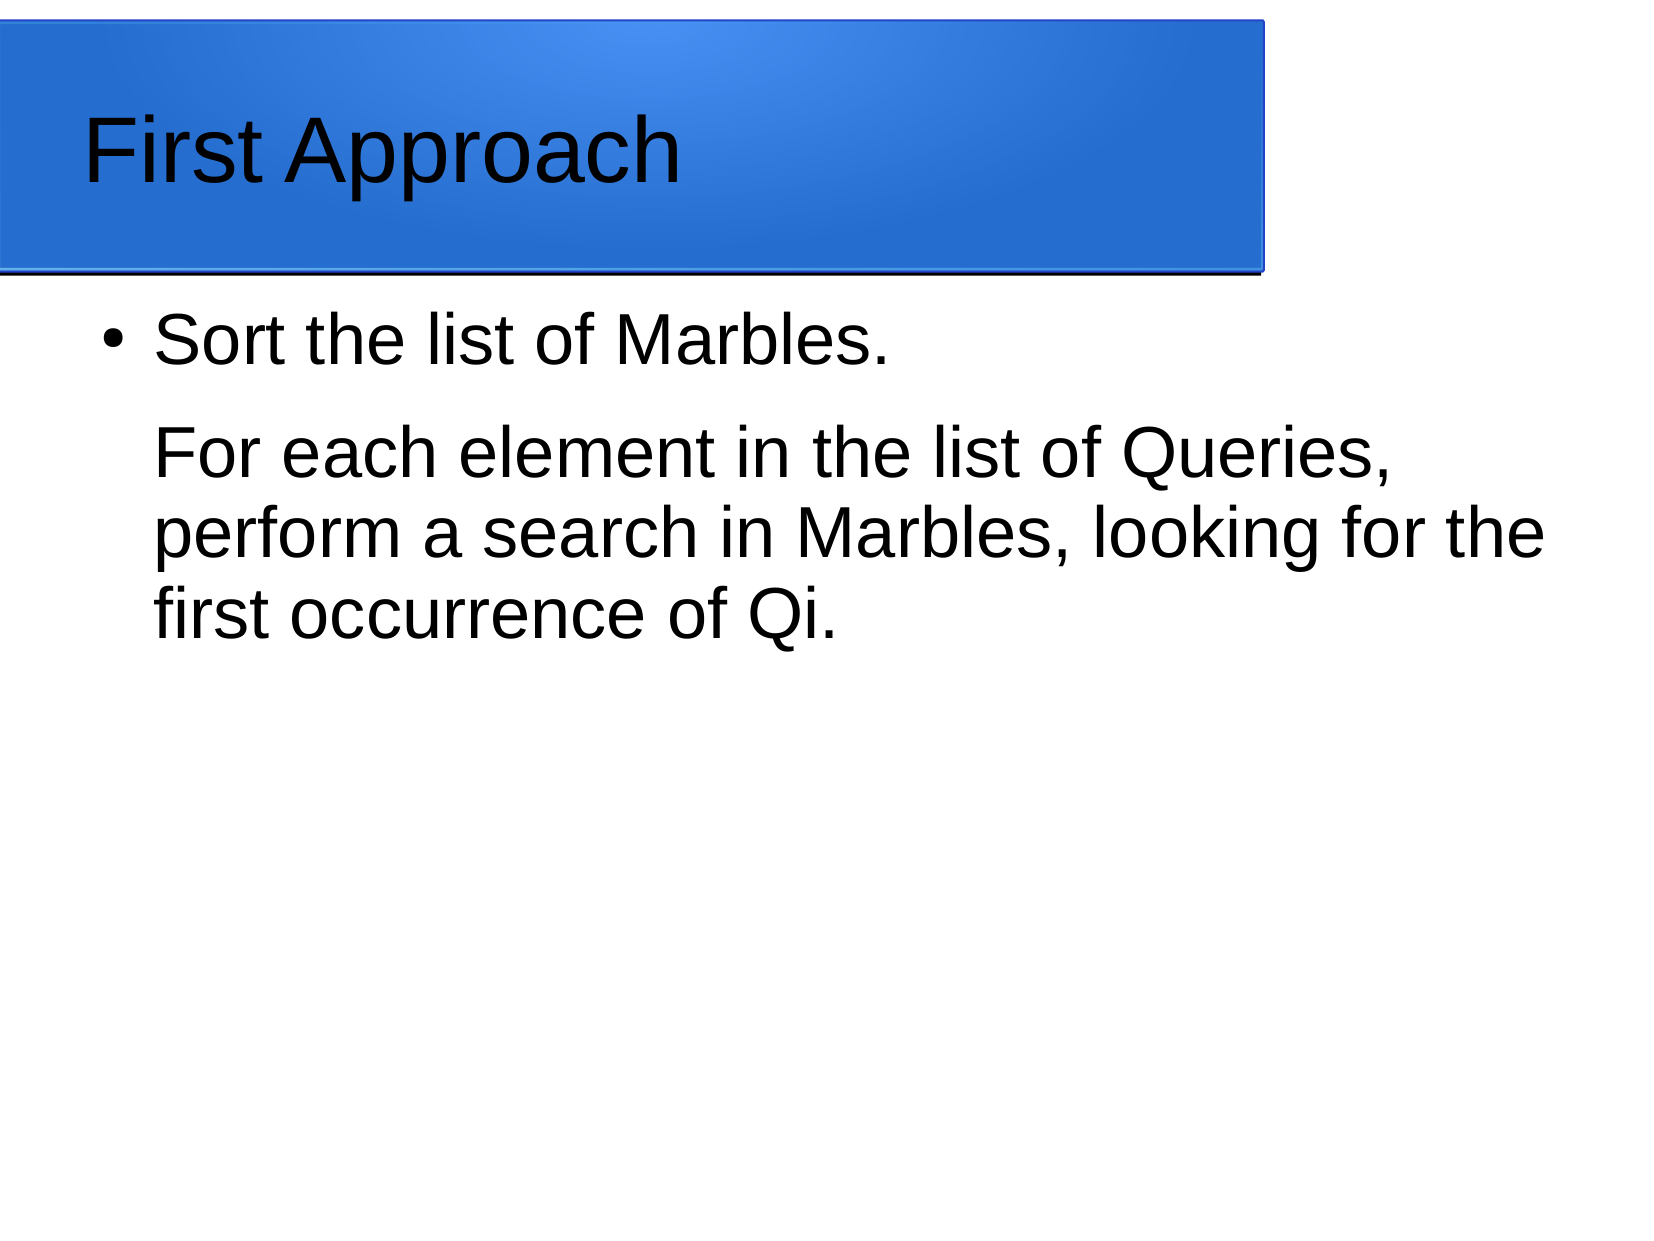

# First Approach
Sort the list of Marbles.
For each element in the list of Queries, perform a search in Marbles, looking for the first occurrence of Qi.